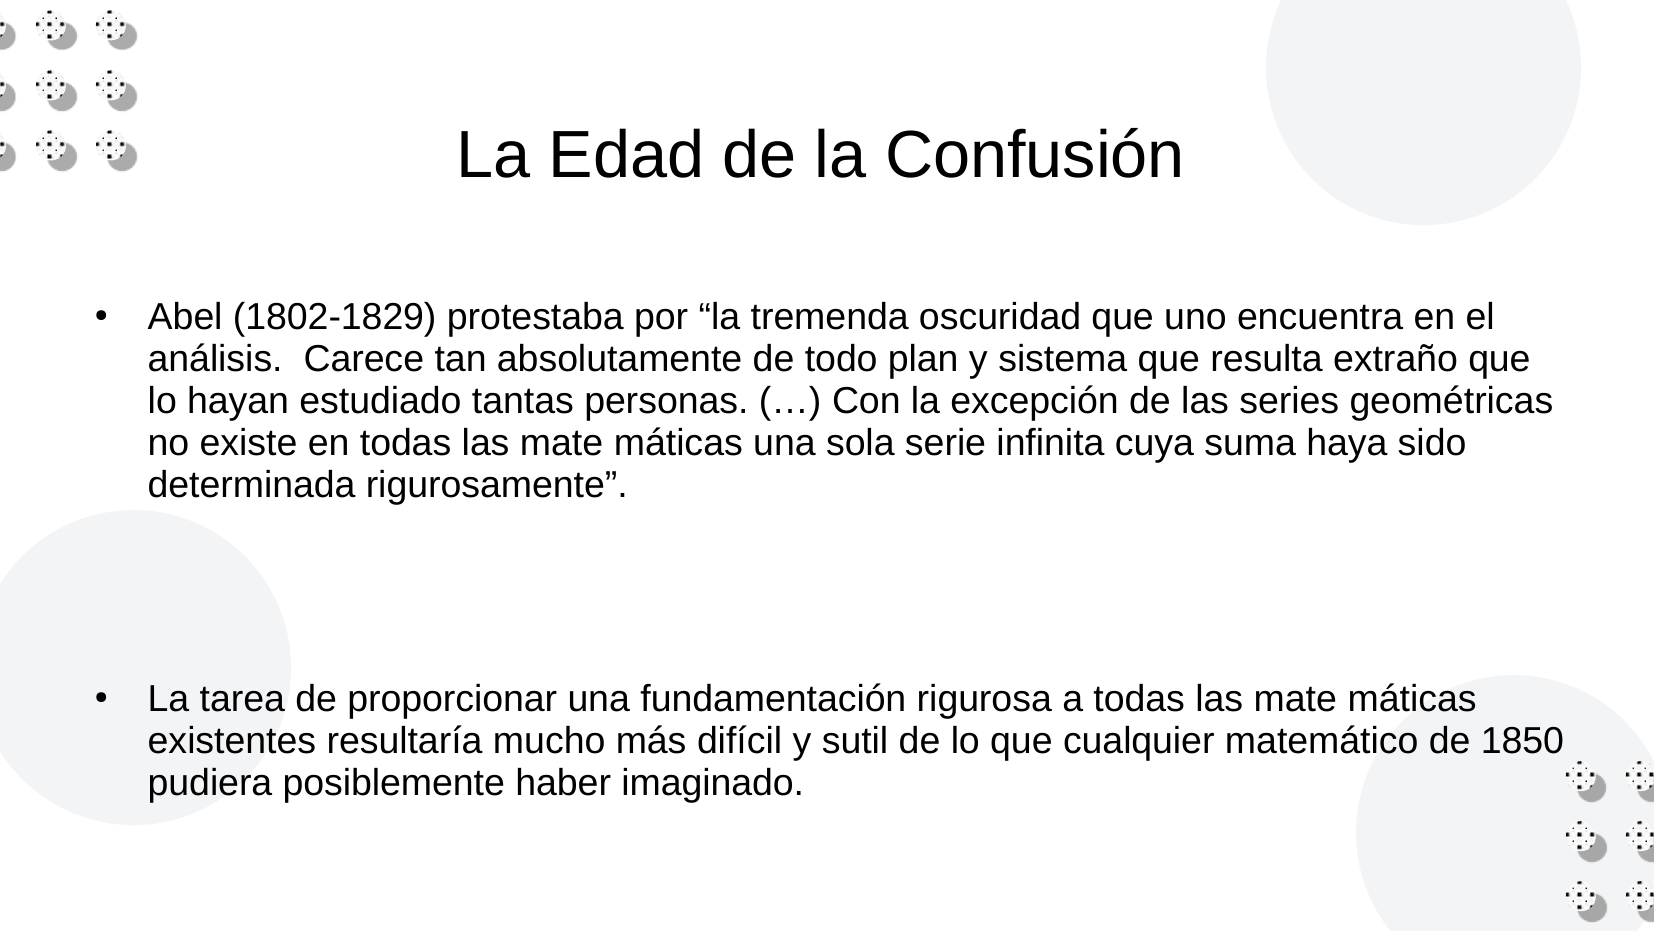

# La Edad de la Confusión
Abel (1802-1829) protestaba por “la tremenda oscuridad que uno encuentra en el análisis. Carece tan absolutamente de todo plan y sistema que resulta extraño que lo hayan estudiado tantas personas. (…) Con la excepción de las series geométricas no existe en todas las mate­ máticas una sola serie infinita cuya suma haya sido determinada rigurosamente”.
La tarea de proporcionar una fundamentación rigurosa a todas las mate­ máticas existentes resultaría mucho más difícil y sutil de lo que cualquier matemático de 1850 pudiera posiblemente haber imaginado.